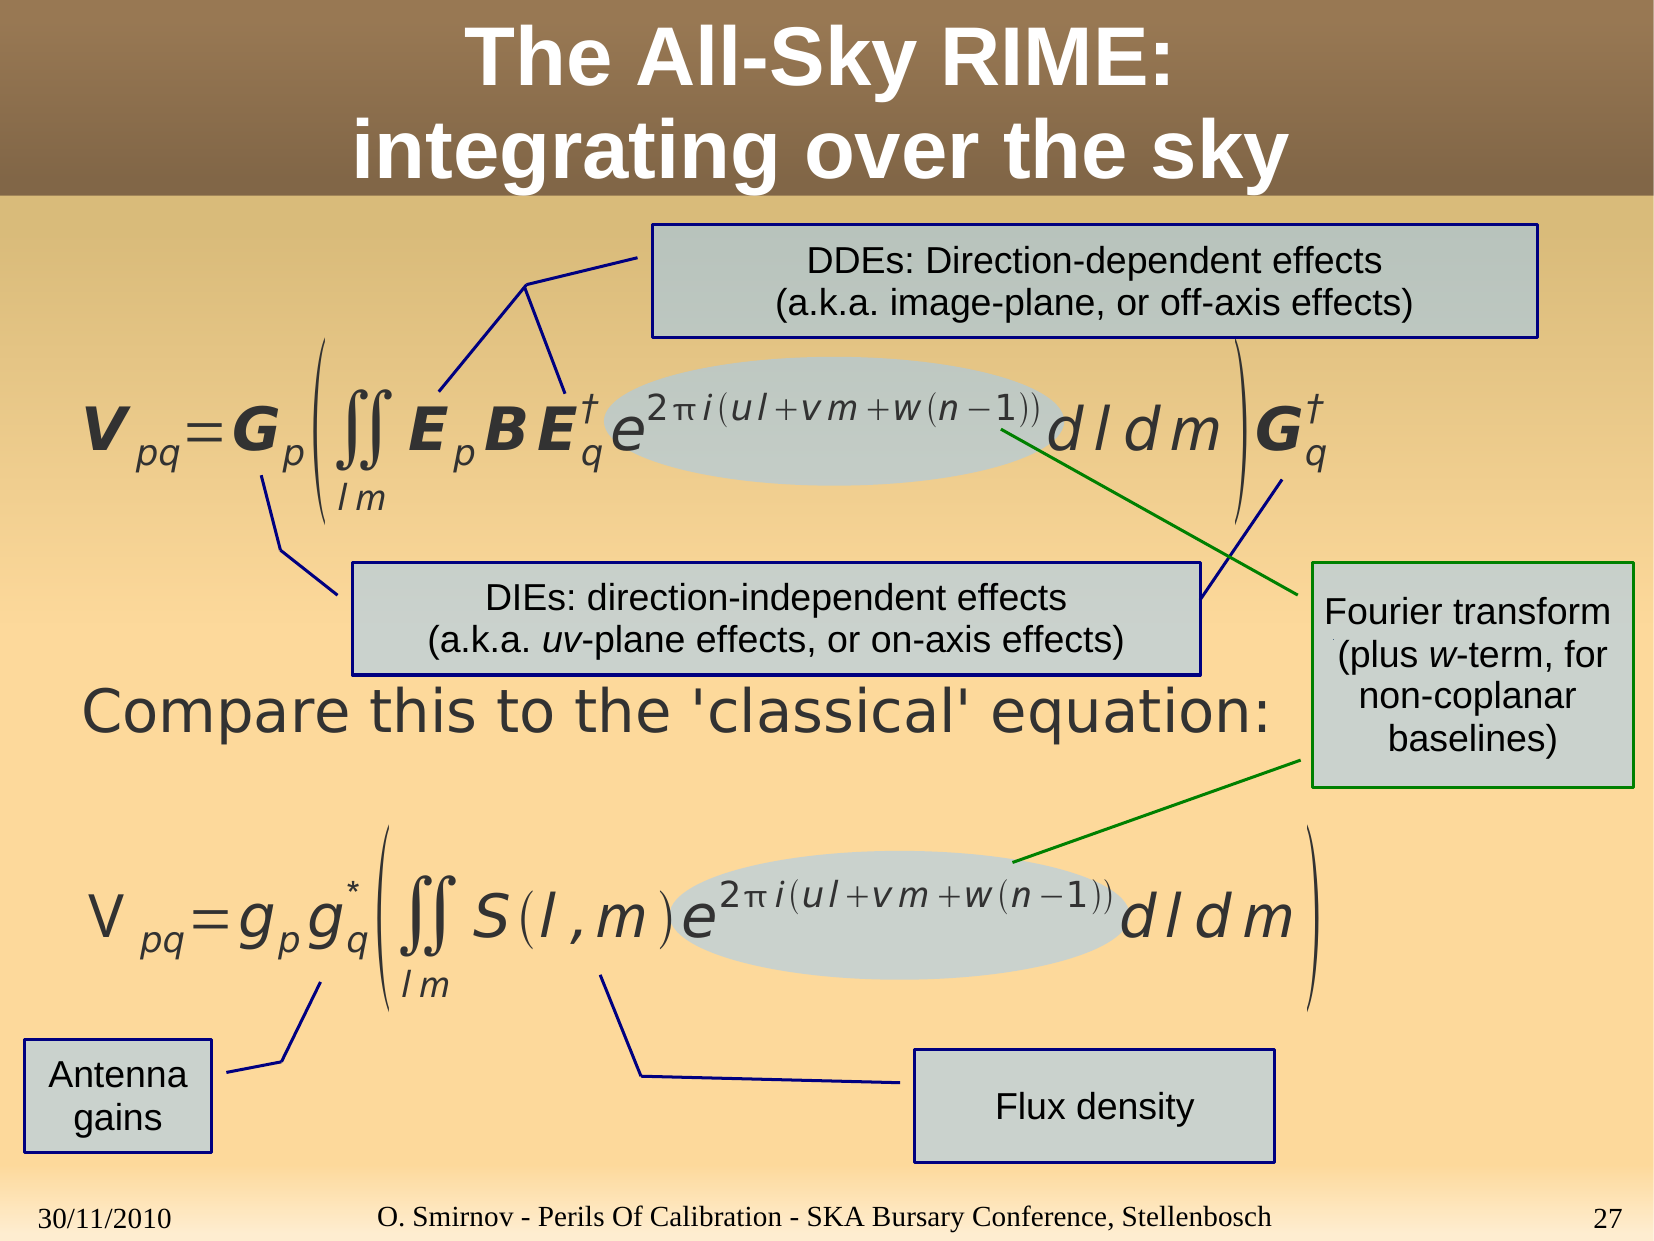

# The All-Sky RIME: integrating over the sky
DDEs: Direction-dependent effects
(a.k.a. image-plane, or off-axis effects)
DIEs: direction-independent effects
(a.k.a. uv-plane effects, or on-axis effects)
Fourier transform
(plus w-term, for
non-coplanar
baselines)
Antenna
gains
Flux density
O. Smirnov - Perils Of Calibration - SKA Bursary Conference, Stellenbosch
30/11/2010
27